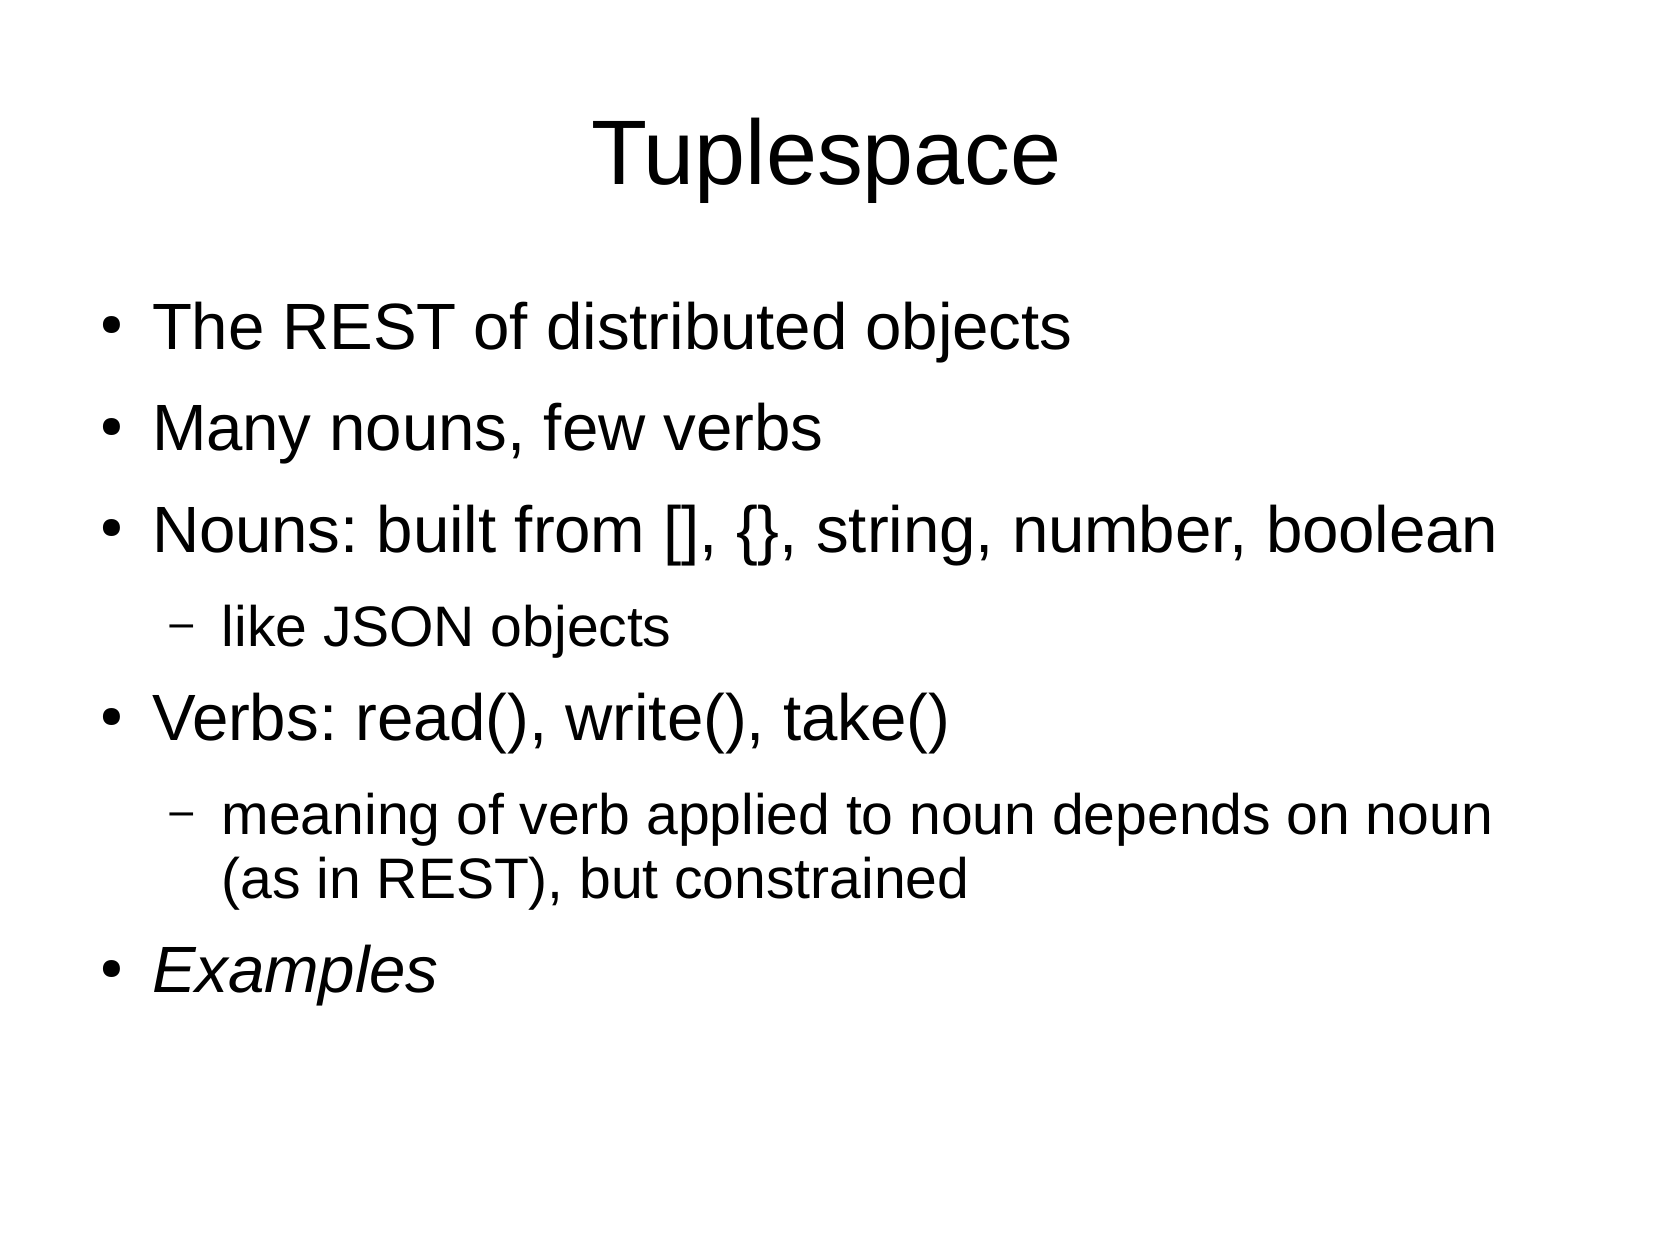

# Tuplespace
The REST of distributed objects
Many nouns, few verbs
Nouns: built from [], {}, string, number, boolean
like JSON objects
Verbs: read(), write(), take()
meaning of verb applied to noun depends on noun (as in REST), but constrained
Examples